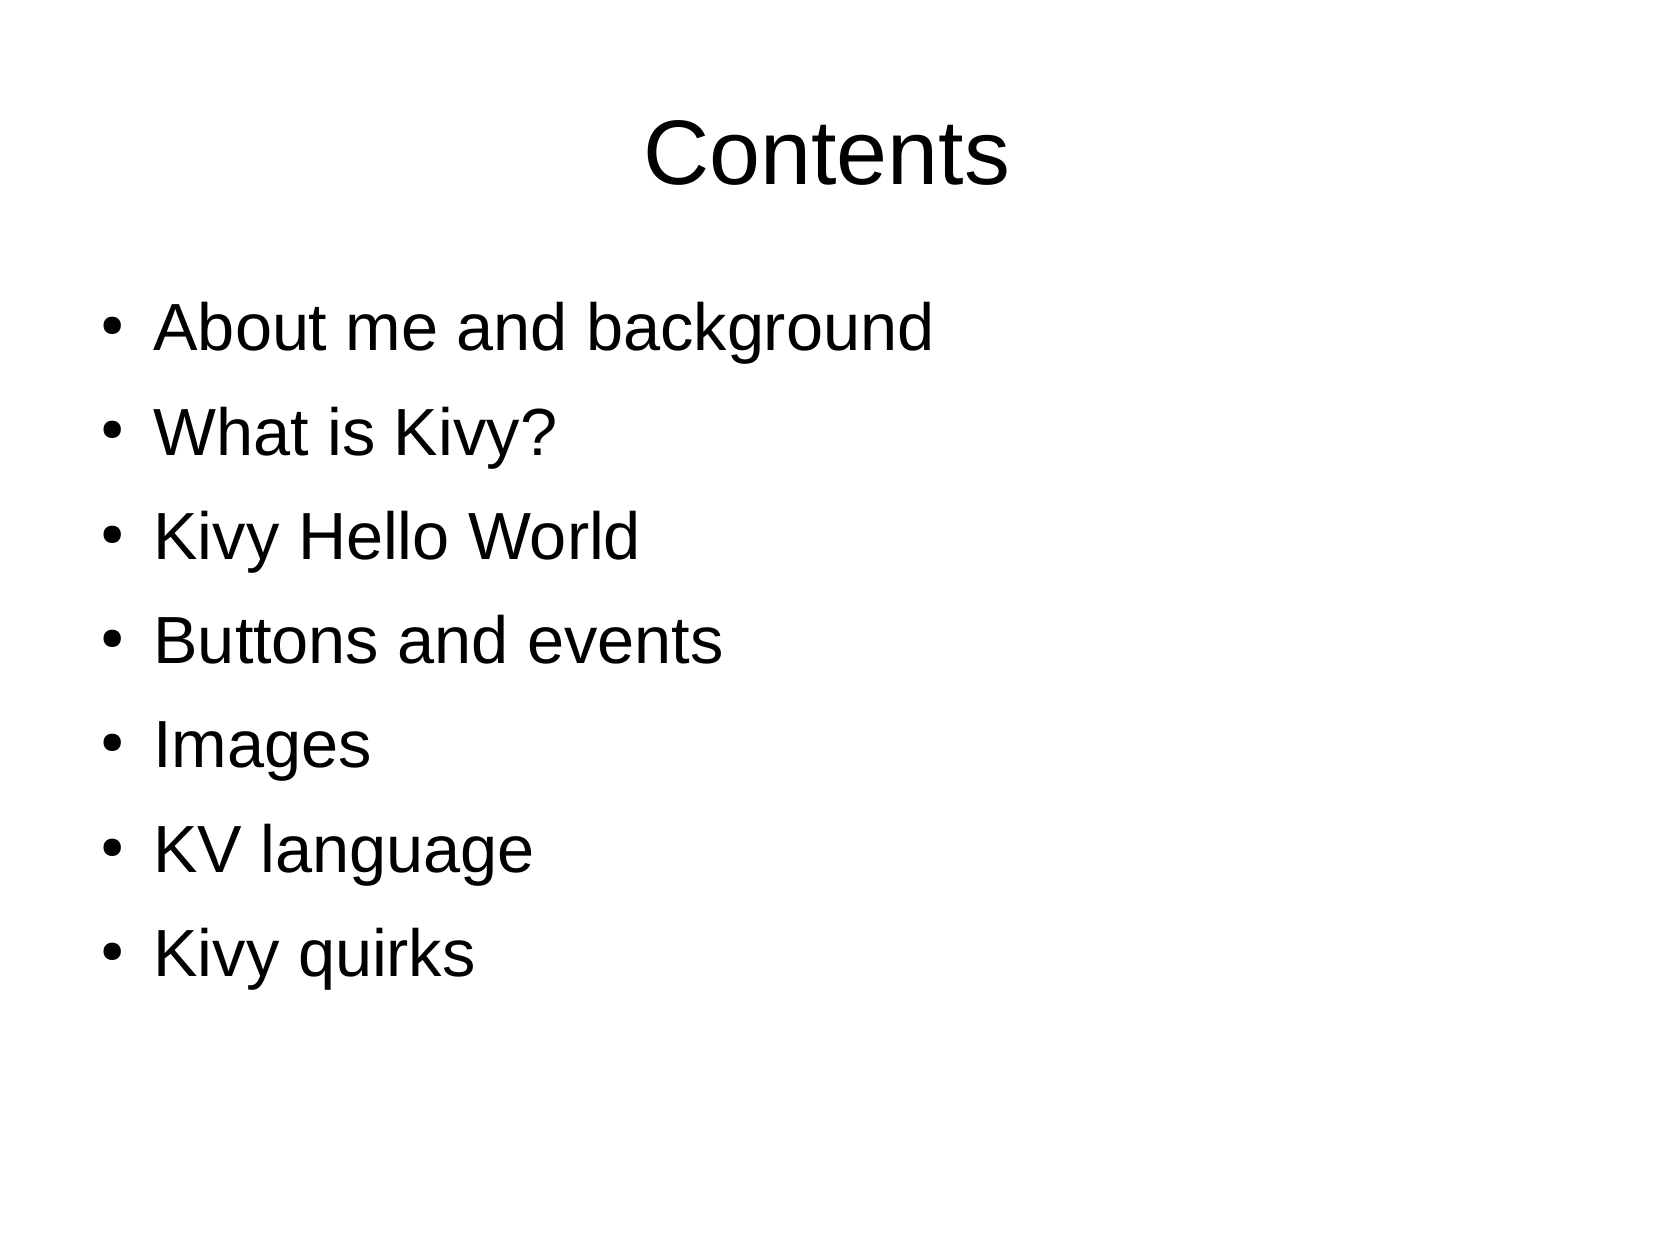

# Contents
About me and background
What is Kivy?
Kivy Hello World
Buttons and events
Images
KV language
Kivy quirks